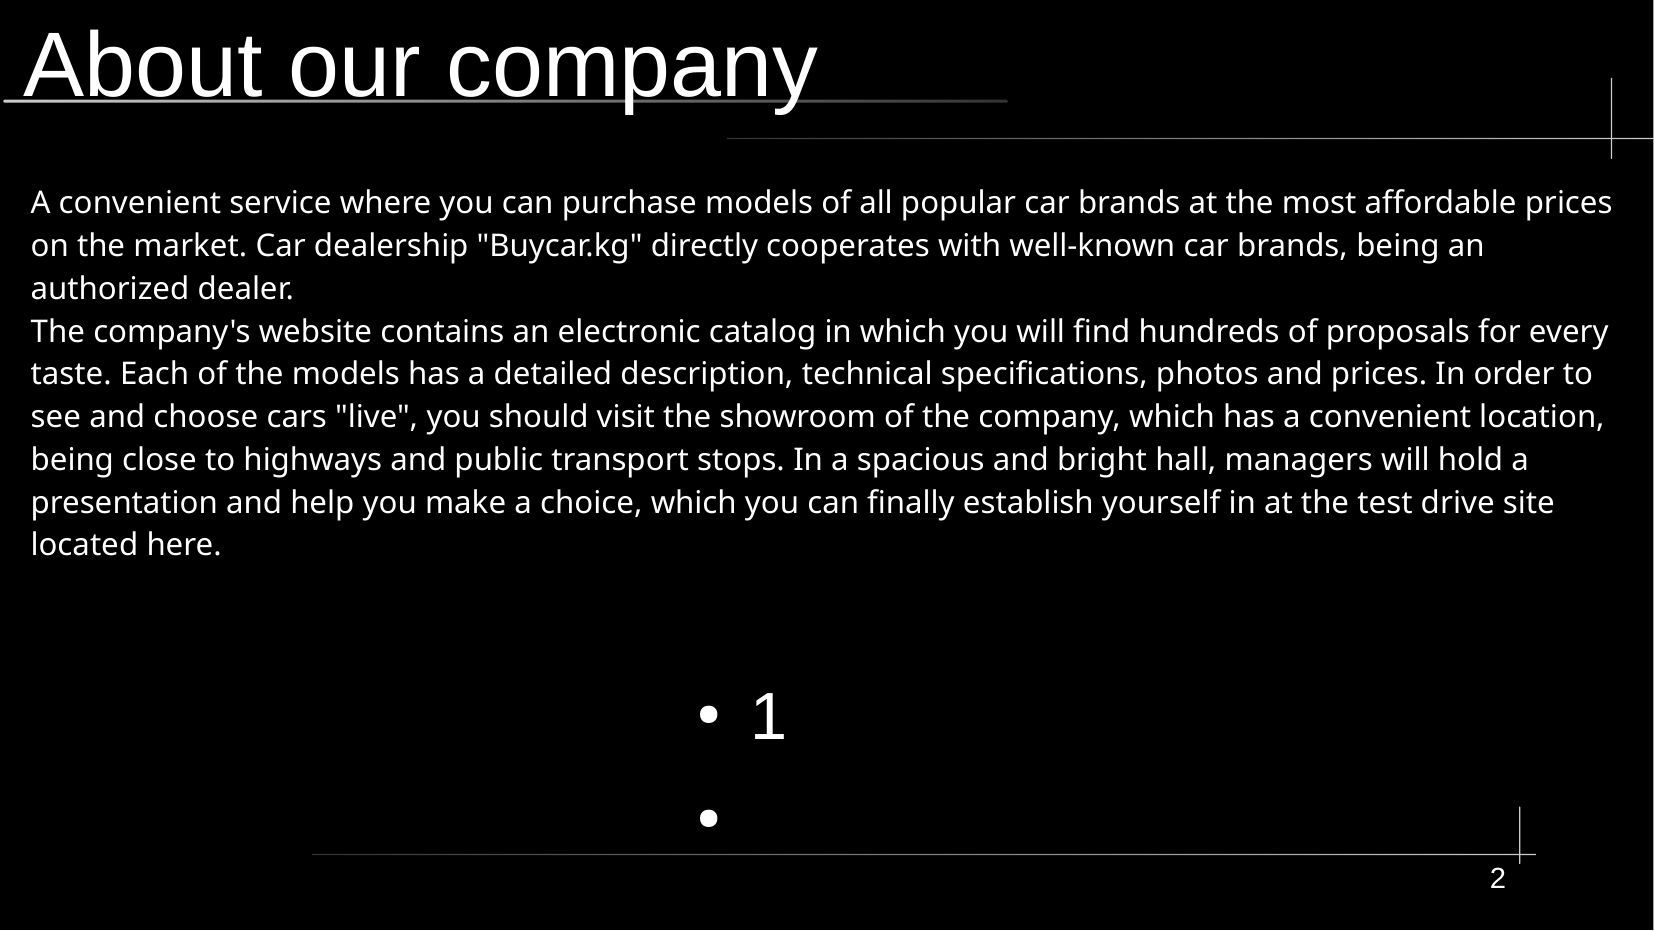

# About our company
A convenient service where you can purchase models of all popular car brands at the most affordable prices on the market. Car dealership "Buycar.kg" directly cooperates with well-known car brands, being an authorized dealer.
The company's website contains an electronic catalog in which you will find hundreds of proposals for every taste. Each of the models has a detailed description, technical specifications, photos and prices. In order to see and choose cars "live", you should visit the showroom of the company, which has a convenient location, being close to highways and public transport stops. In a spacious and bright hall, managers will hold a presentation and help you make a choice, which you can finally establish yourself in at the test drive site located here.
1
2